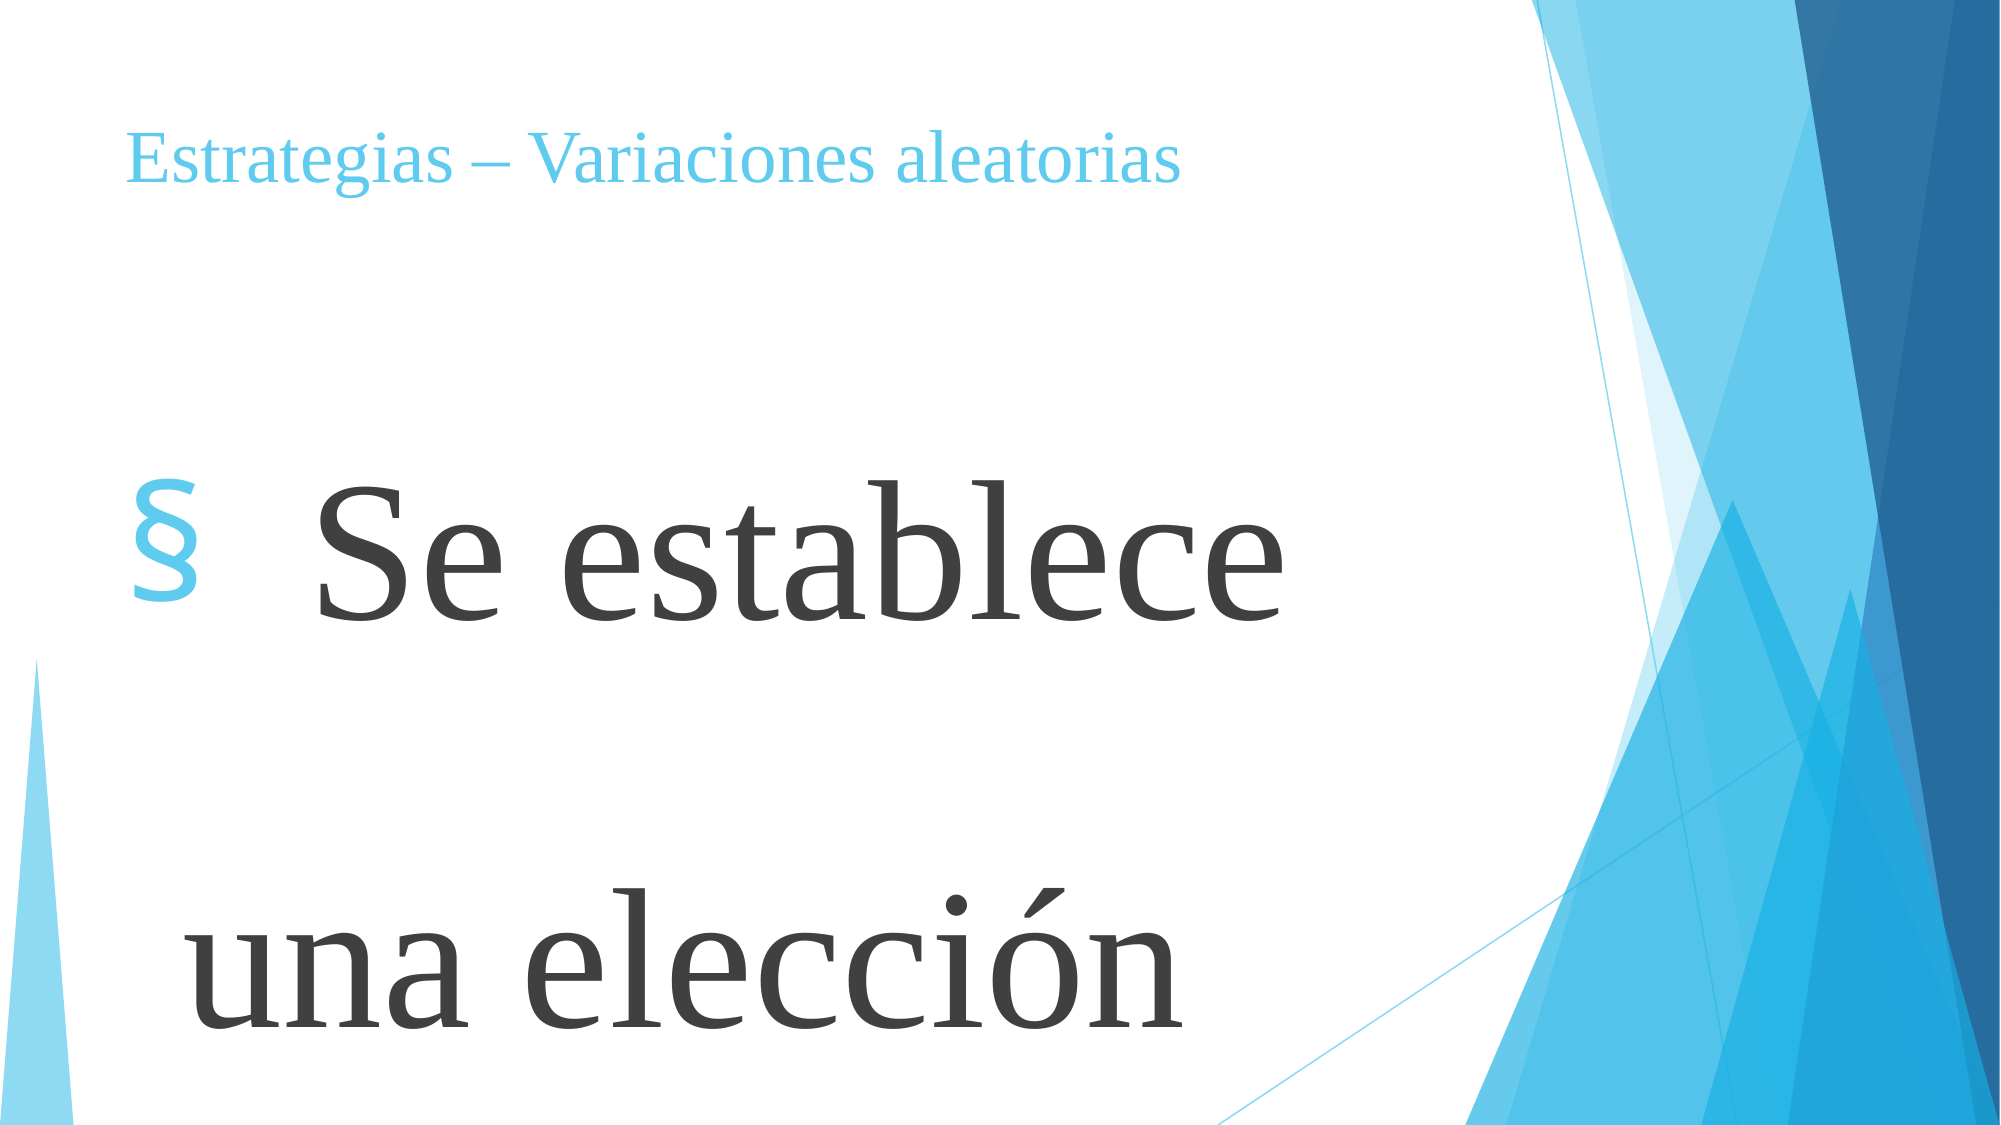

# Estrategias – Variaciones aleatorias
 Se establece una elección inicial aleatoria
 Mejora la elección mediante cambios aleatorios
 Características:
Número de iteraciones controlado (mayores iteraciones, mejor resultado)
Tiempo de ejecución bajo (segundos)
El resultado siempre es una aproximación que mejora con el N.º de iteraciones